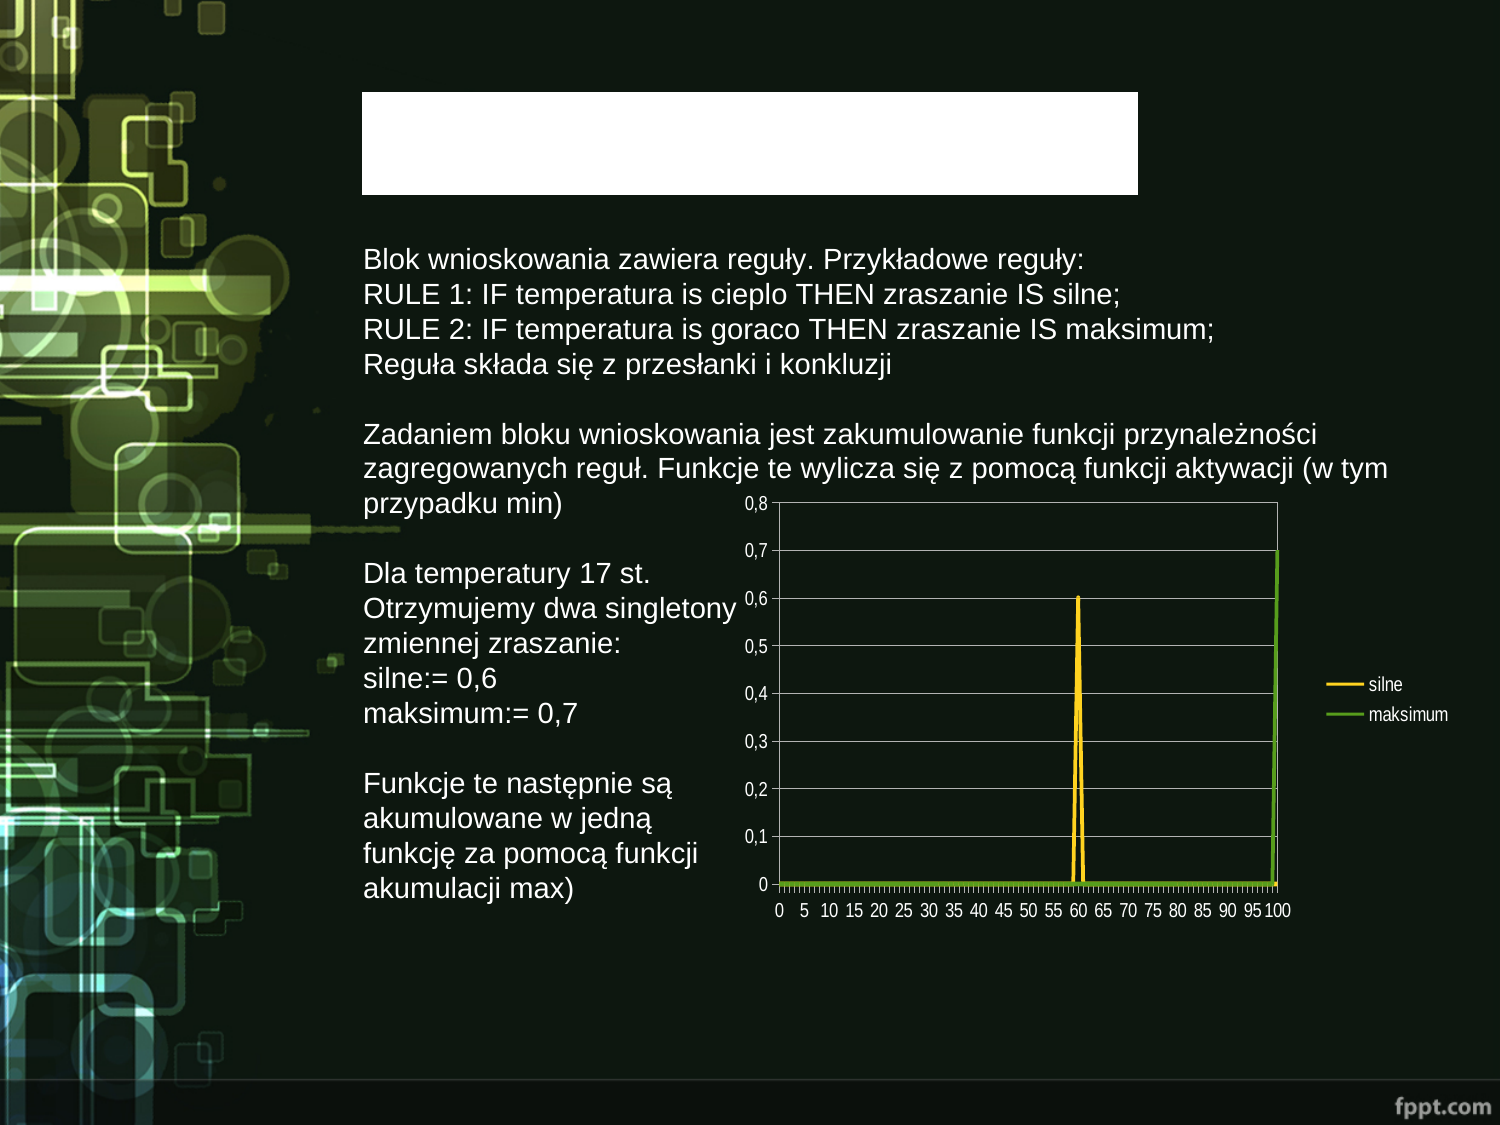

# Blok wnioskowania
Blok wnioskowania zawiera reguły. Przykładowe reguły:
RULE 1: IF temperatura is cieplo THEN zraszanie IS silne;
RULE 2: IF temperatura is goraco THEN zraszanie IS maksimum;
Reguła składa się z przesłanki i konkluzji
Zadaniem bloku wnioskowania jest zakumulowanie funkcji przynależności zagregowanych reguł. Funkcje te wylicza się z pomocą funkcji aktywacji (w tym przypadku min)
Dla temperatury 17 st.
Otrzymujemy dwa singletony
zmiennej zraszanie:
silne:= 0,6
maksimum:= 0,7
Funkcje te następnie są
akumulowane w jedną
funkcję za pomocą funkcji
akumulacji max)